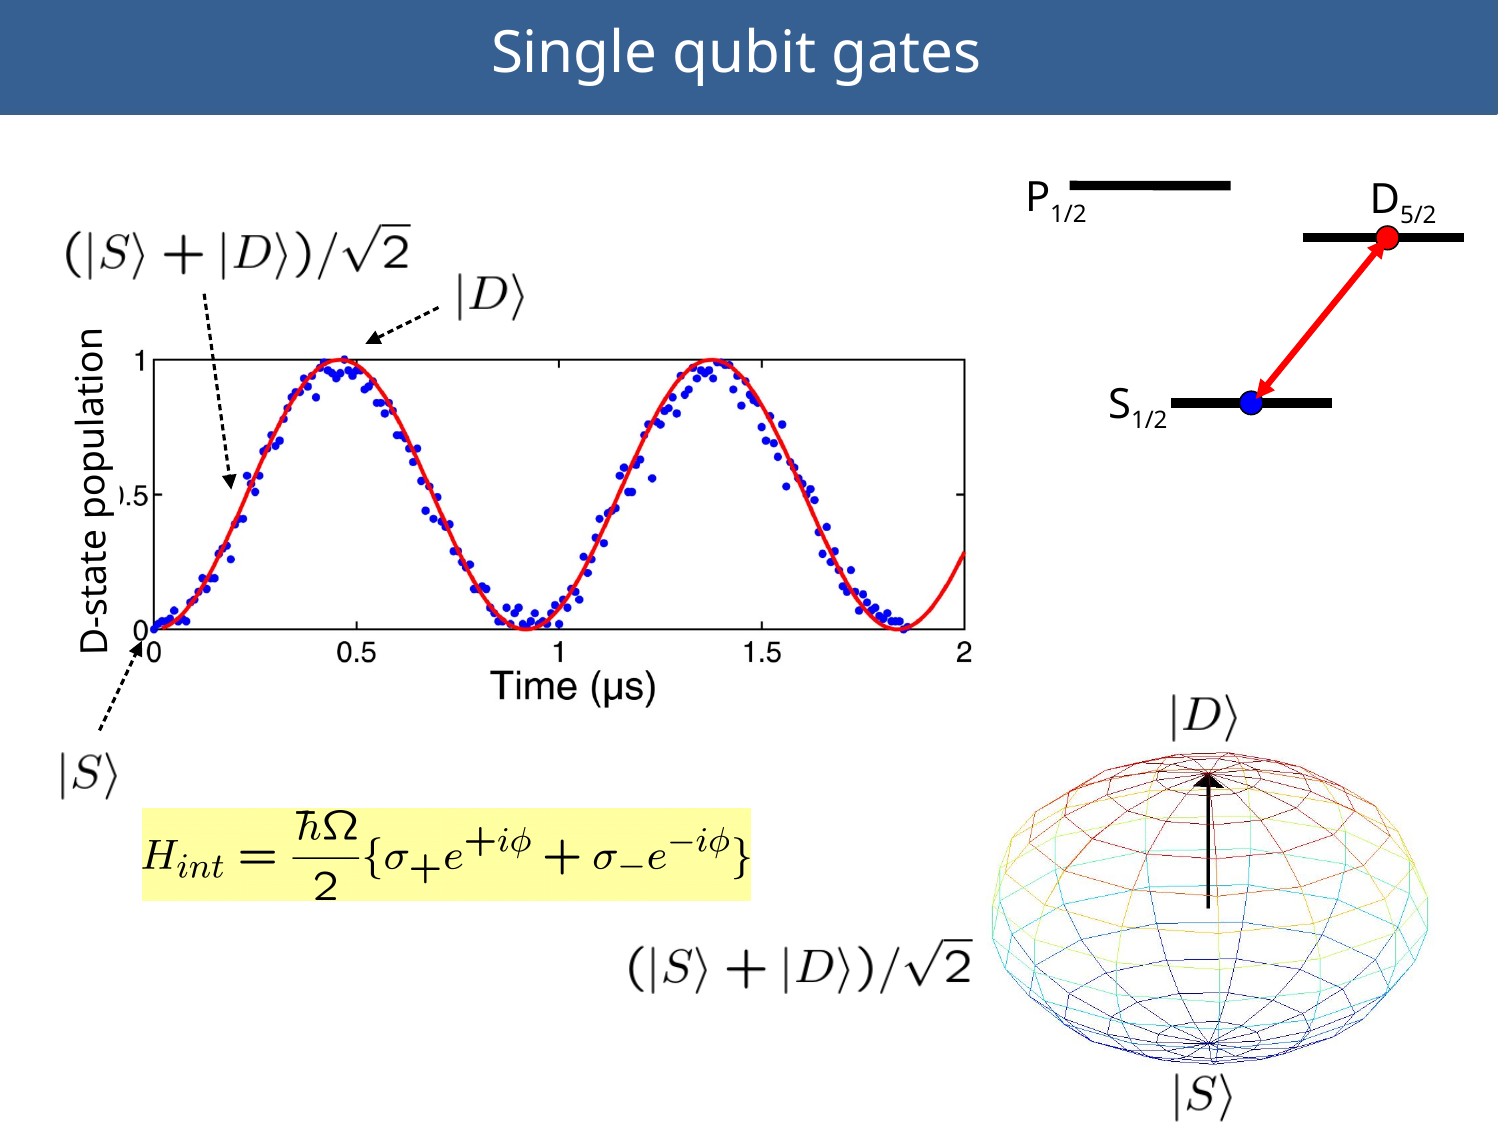

# Single qubit gates
P1/2
D5/2
S1/2
D-state population